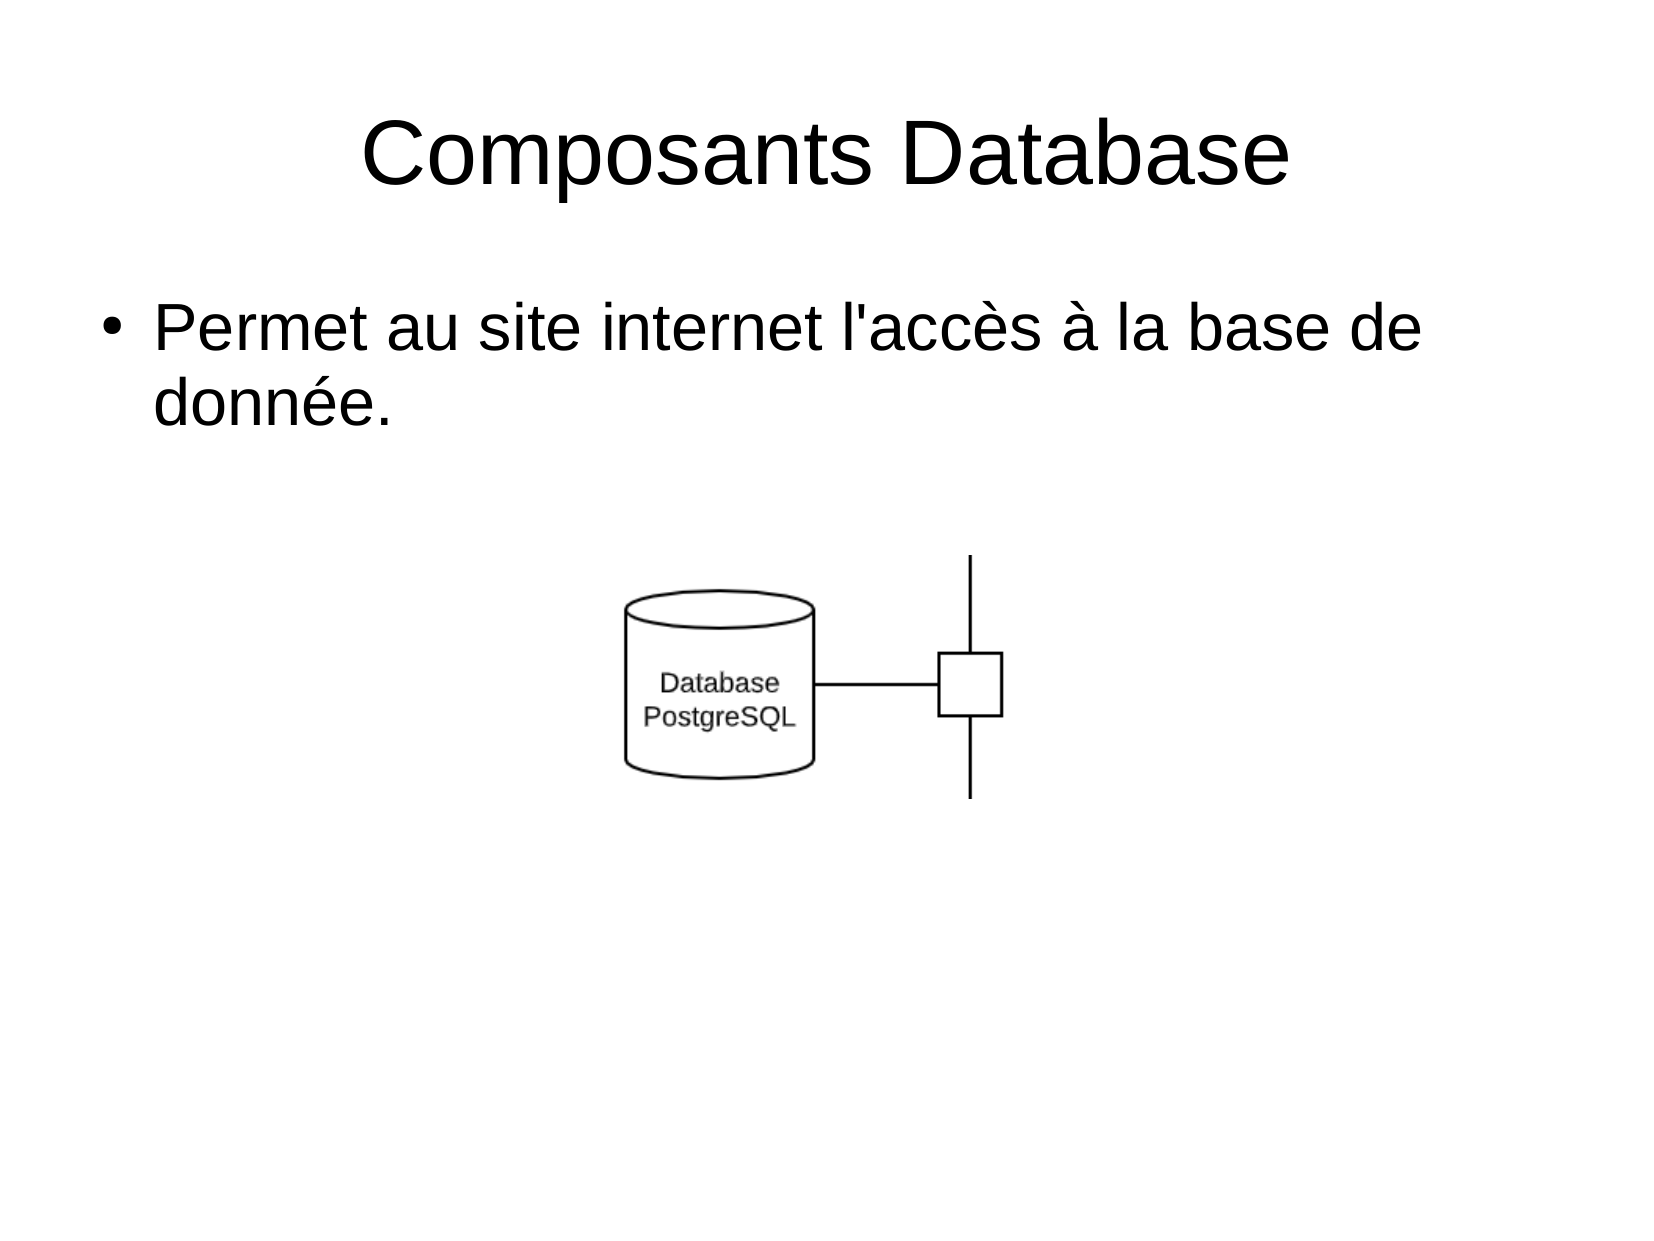

# Composants Database
Permet au site internet l'accès à la base de donnée.